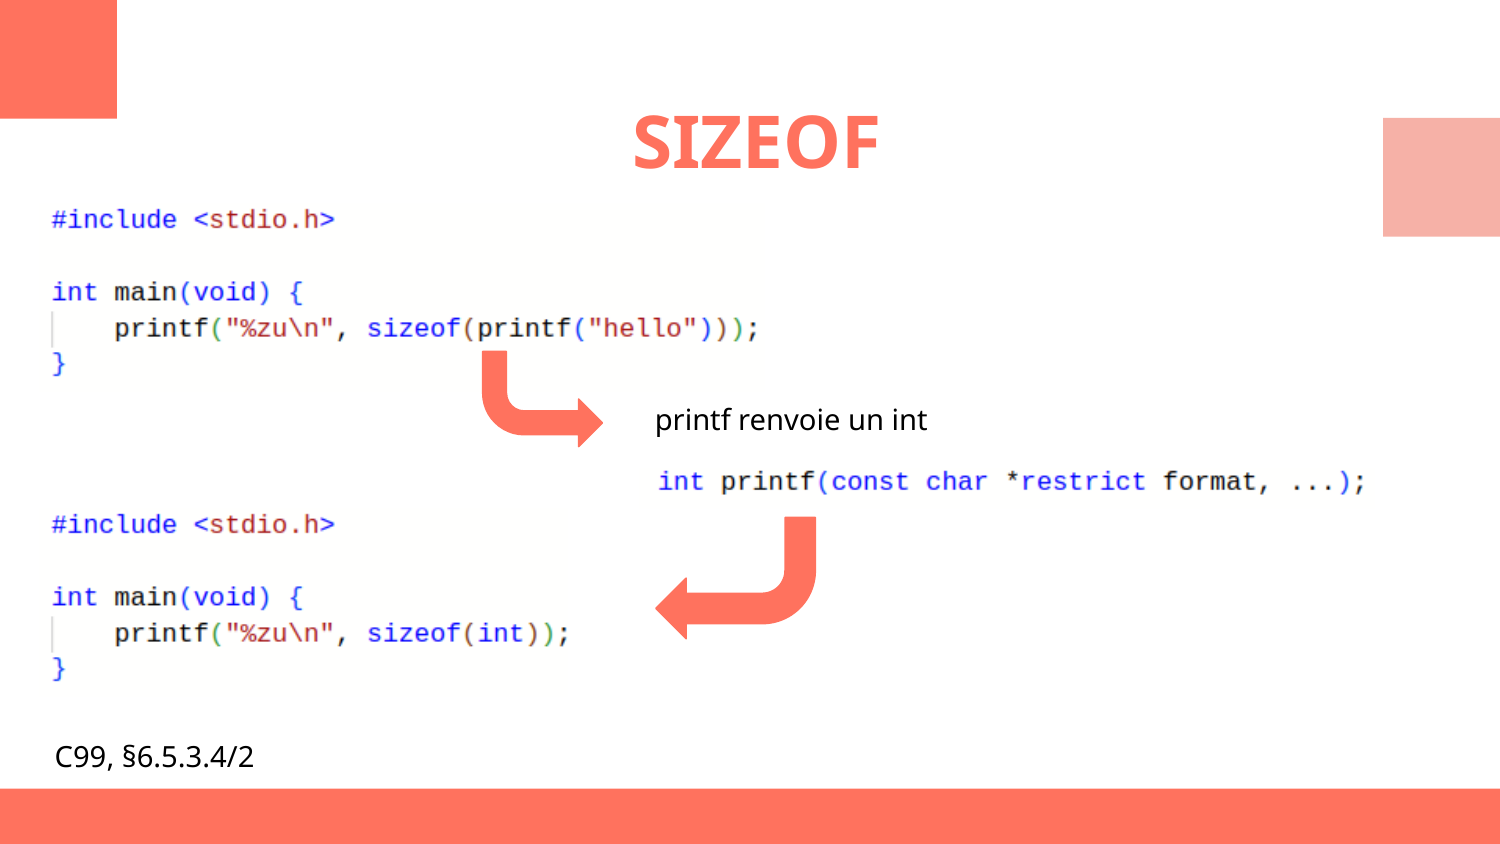

# SIZEOF
printf renvoie un int
C99, §6.5.3.4/2